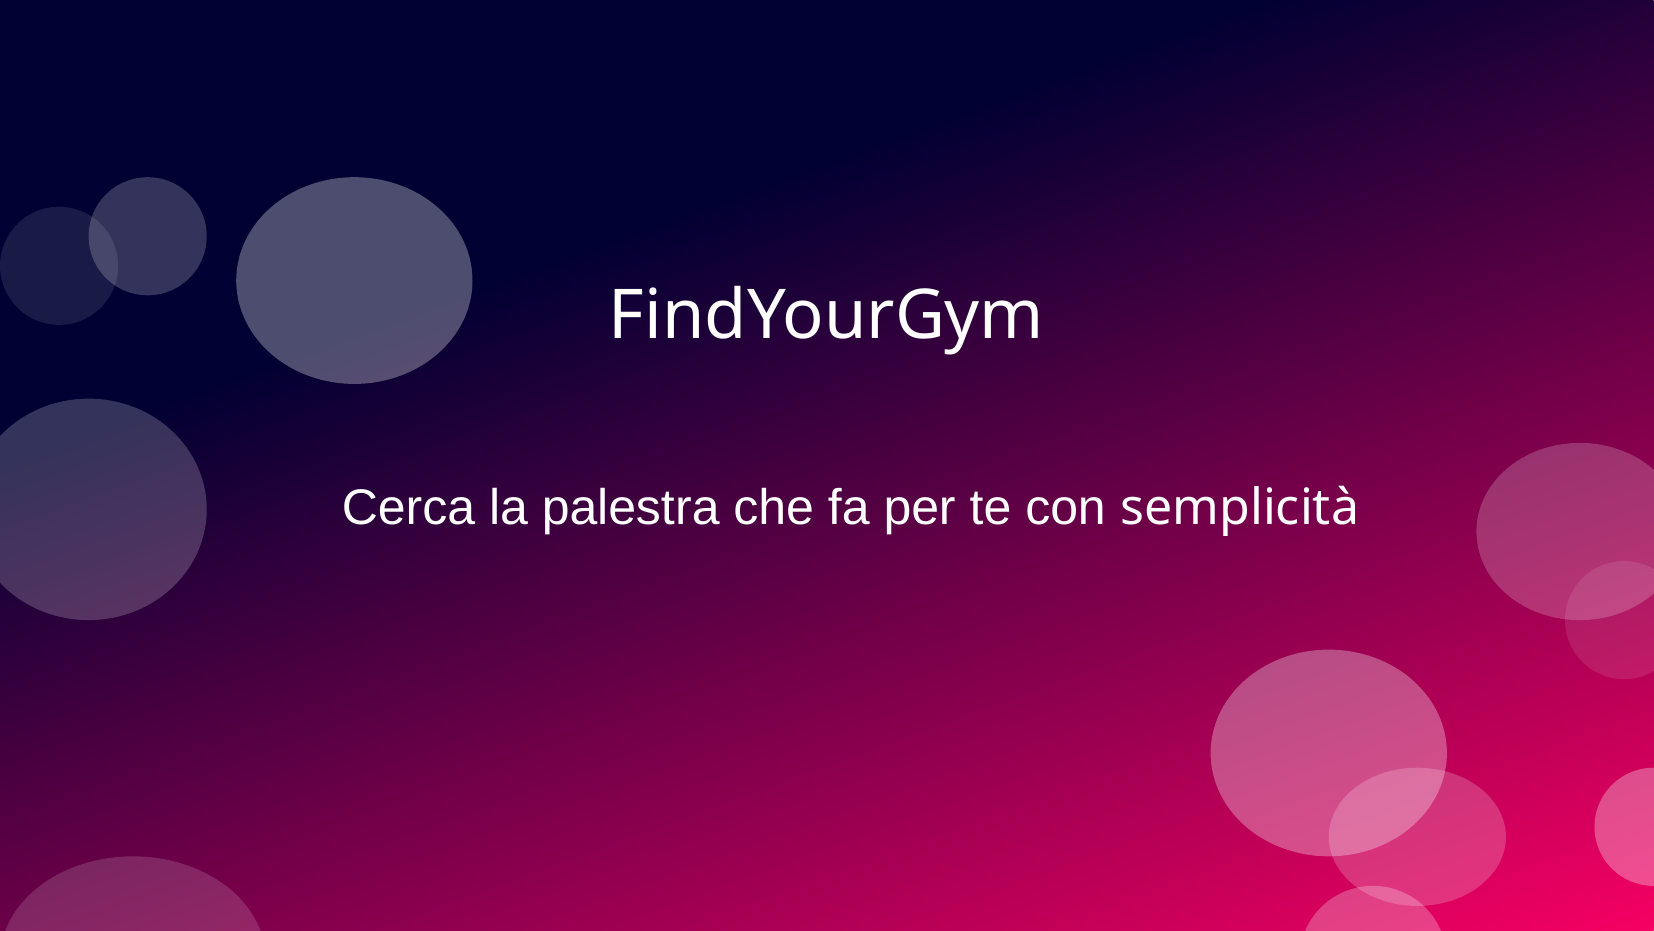

# FindYourGym
Cerca la palestra che fa per te con semplicità